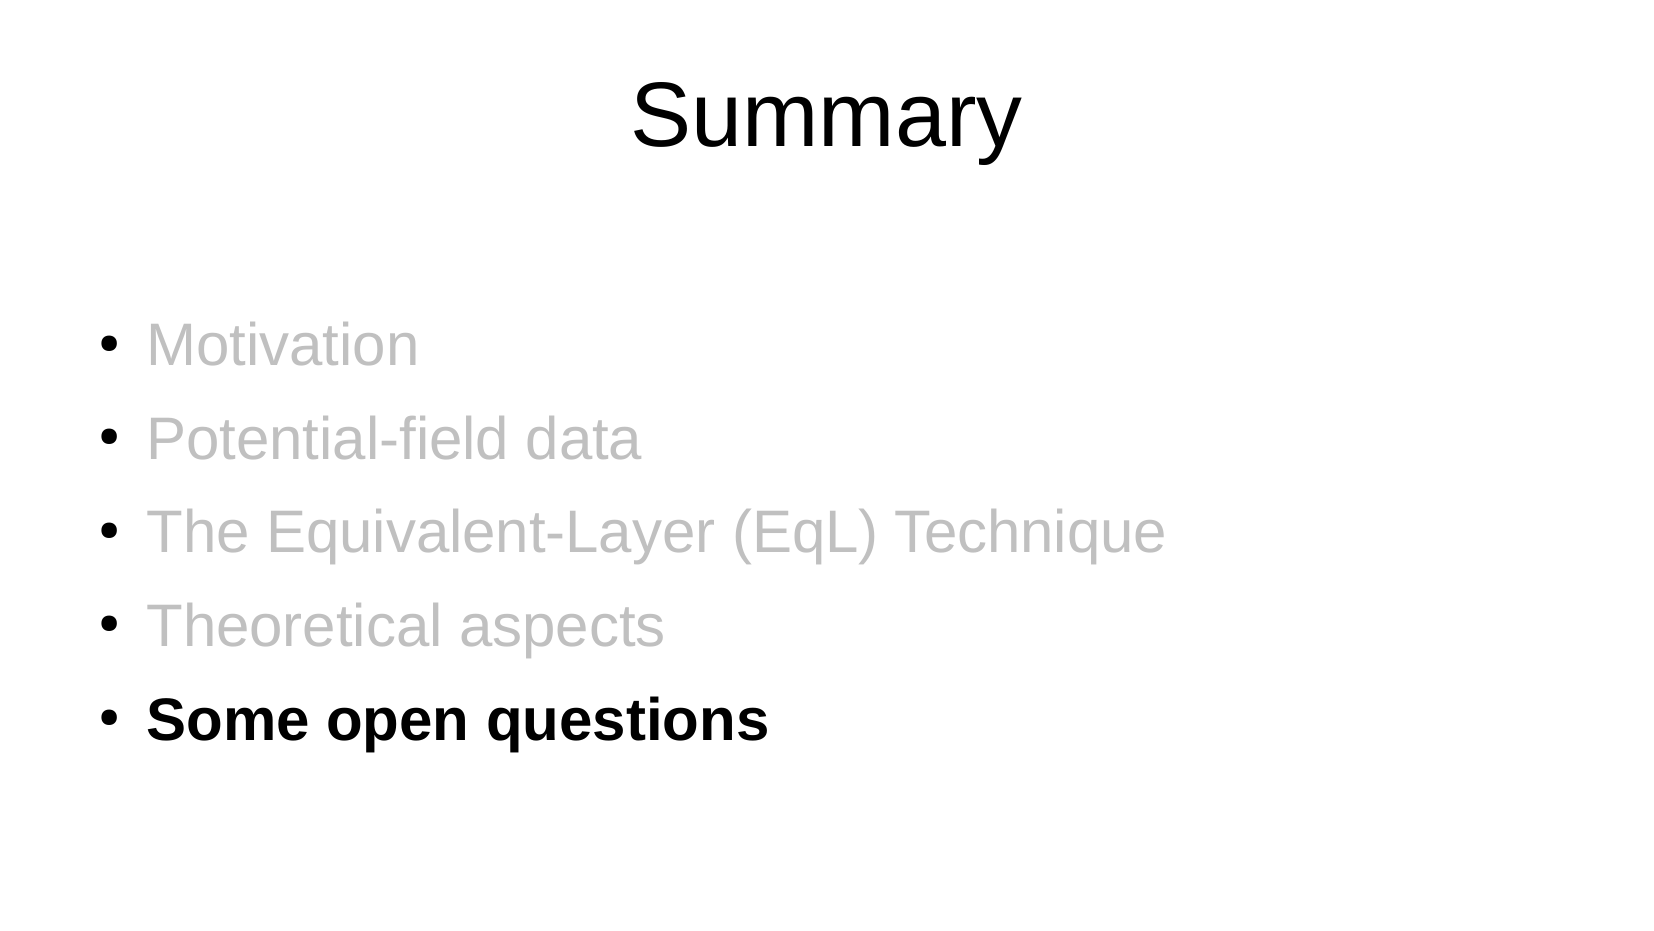

# Summary
Motivation
Potential-field data
The Equivalent-Layer (EqL) Technique
Theoretical aspects
Some open questions